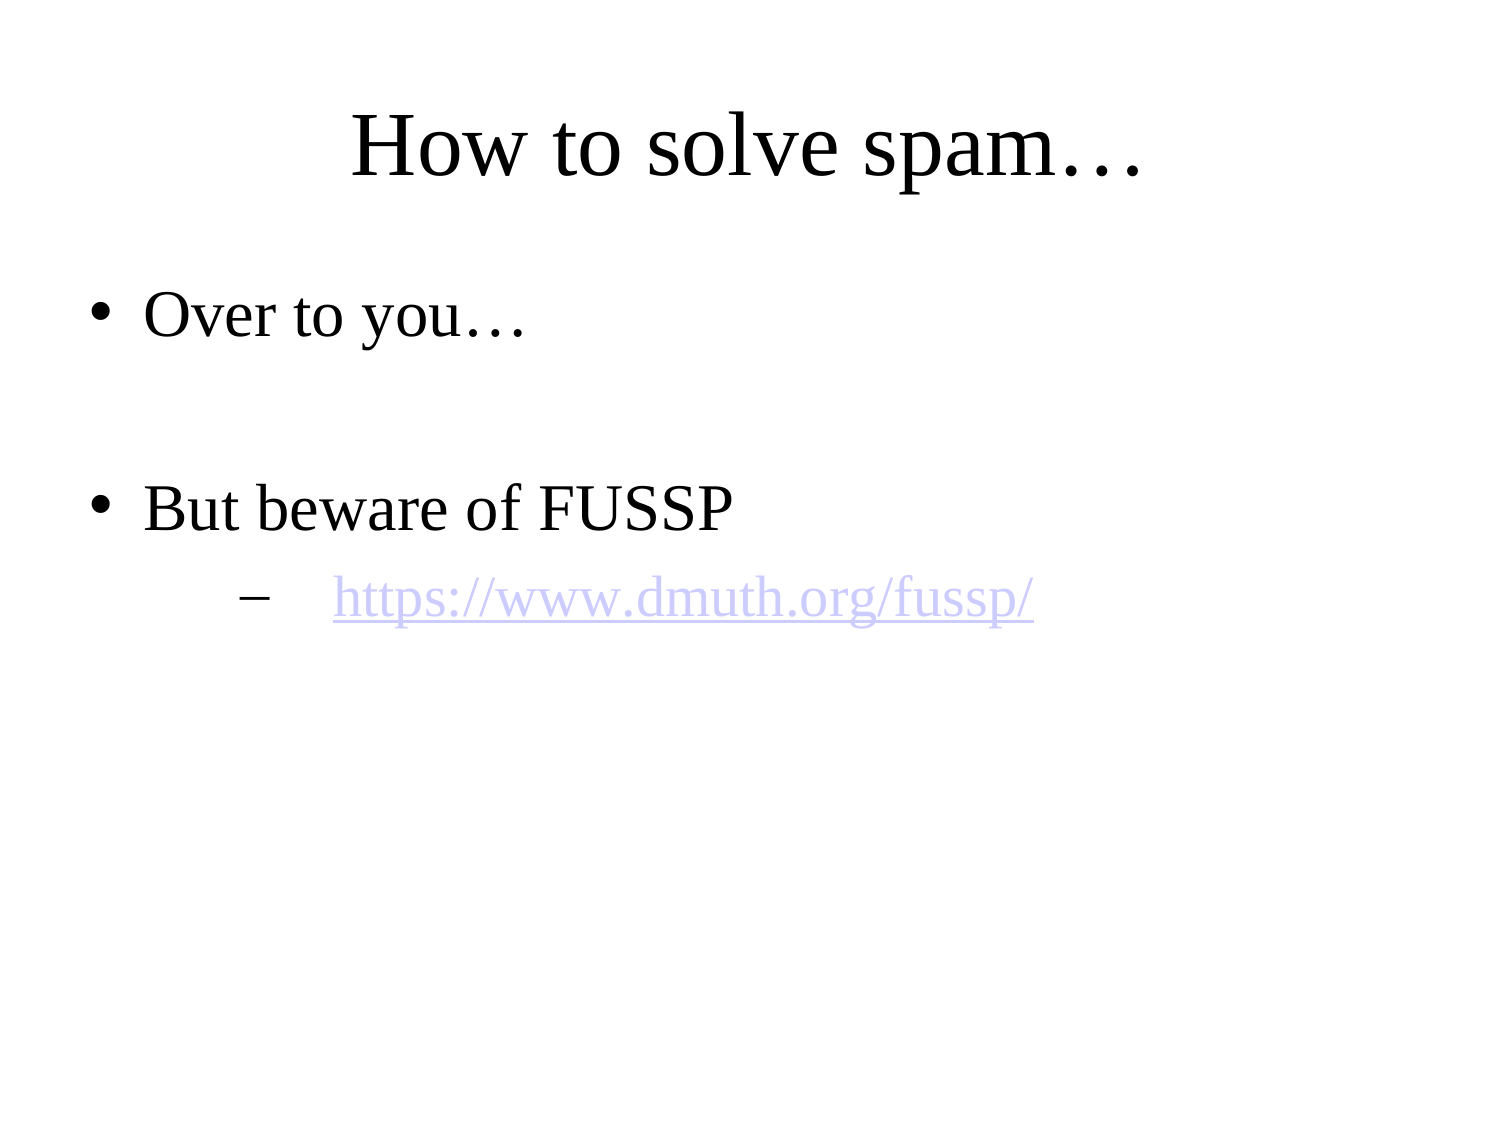

# How to solve spam…
Over to you…
But beware of FUSSP
https://www.dmuth.org/fussp/